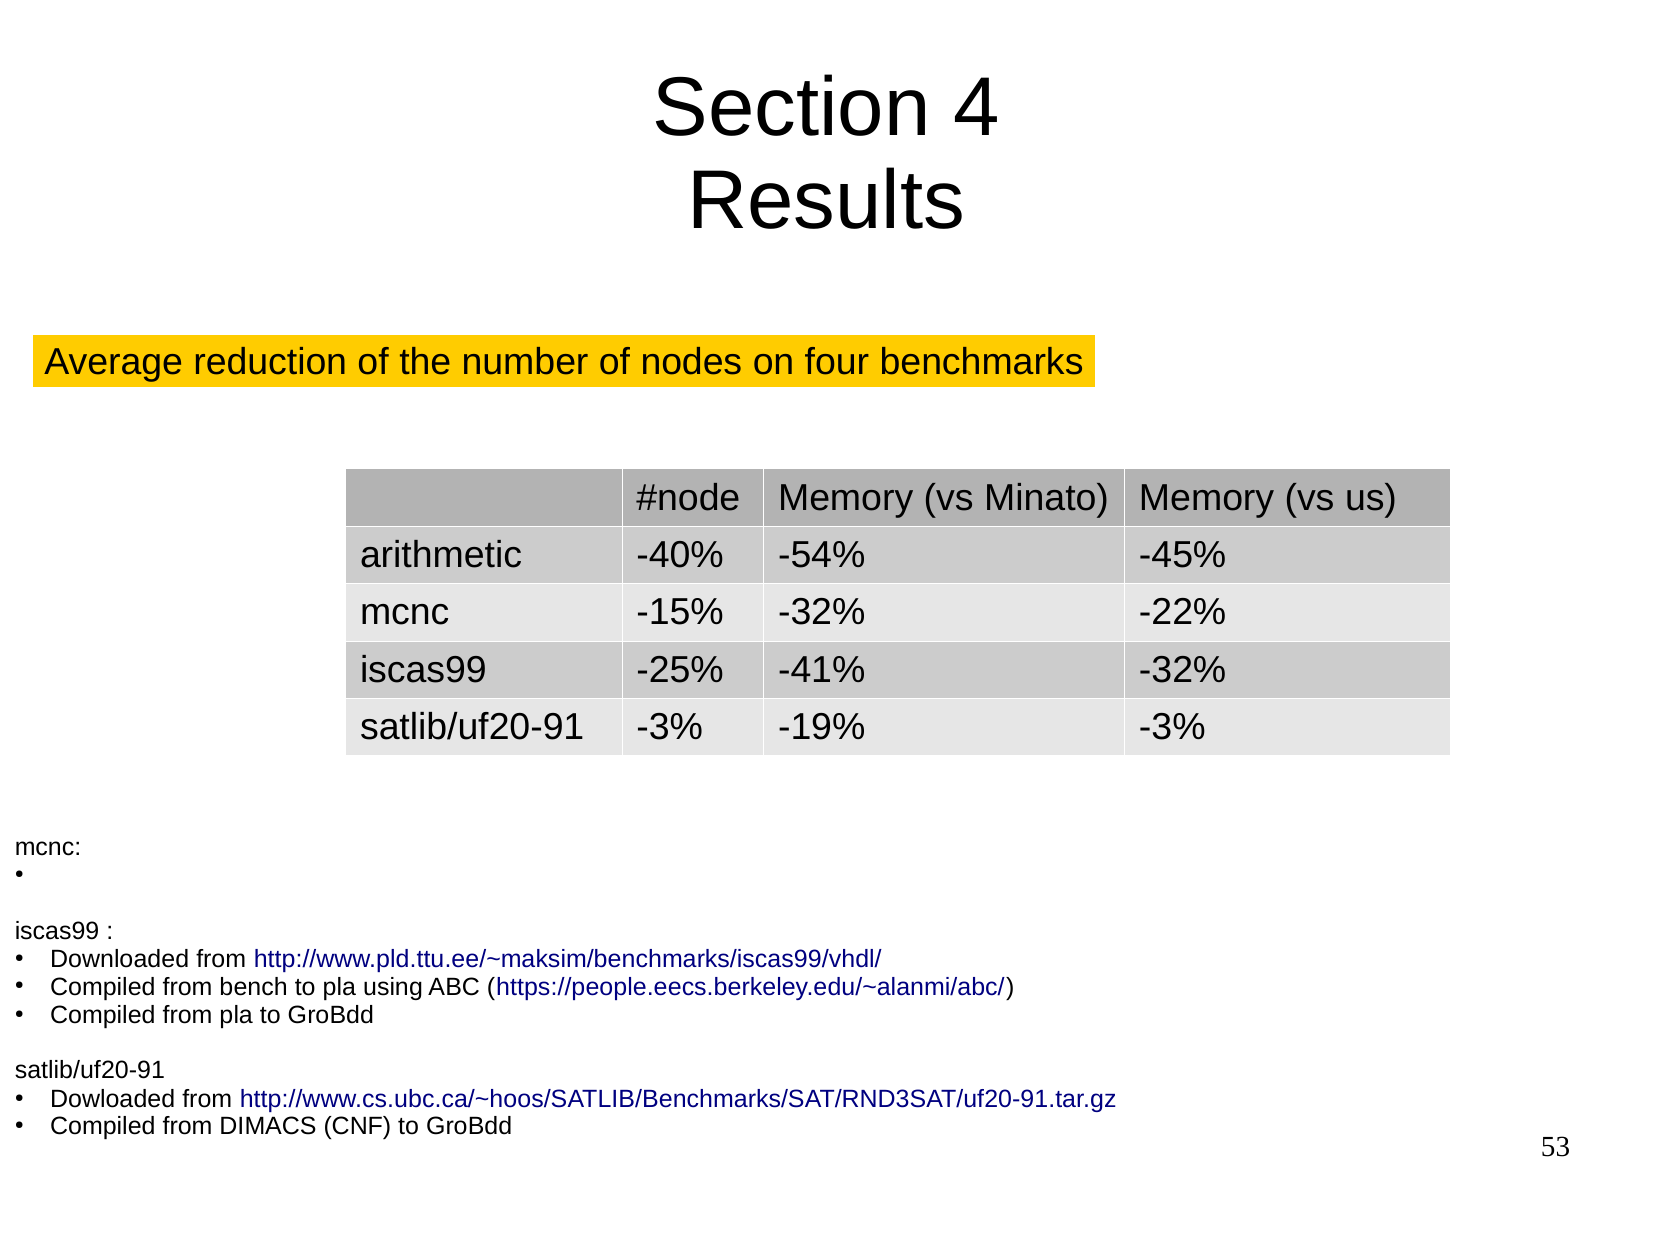

# Section 4 Results
Average reduction of the number of nodes on four benchmarks
Average reduction of the number of nodes on four benchmarks
| | #node | Memory (vs Minato) | Memory (vs us) |
| --- | --- | --- | --- |
| arithmetic | -40% | -54% | -45% |
| mcnc | -15% | -32% | -22% |
| iscas99 | -25% | -41% | -32% |
| satlib/uf20-91 | -3% | -19% | -3% |
mcnc:
iscas99 :
Downloaded from http://www.pld.ttu.ee/~maksim/benchmarks/iscas99/vhdl/
Compiled from bench to pla using ABC (https://people.eecs.berkeley.edu/~alanmi/abc/)
Compiled from pla to GroBdd
satlib/uf20-91
Dowloaded from http://www.cs.ubc.ca/~hoos/SATLIB/Benchmarks/SAT/RND3SAT/uf20-91.tar.gz
Compiled from DIMACS (CNF) to GroBdd
53